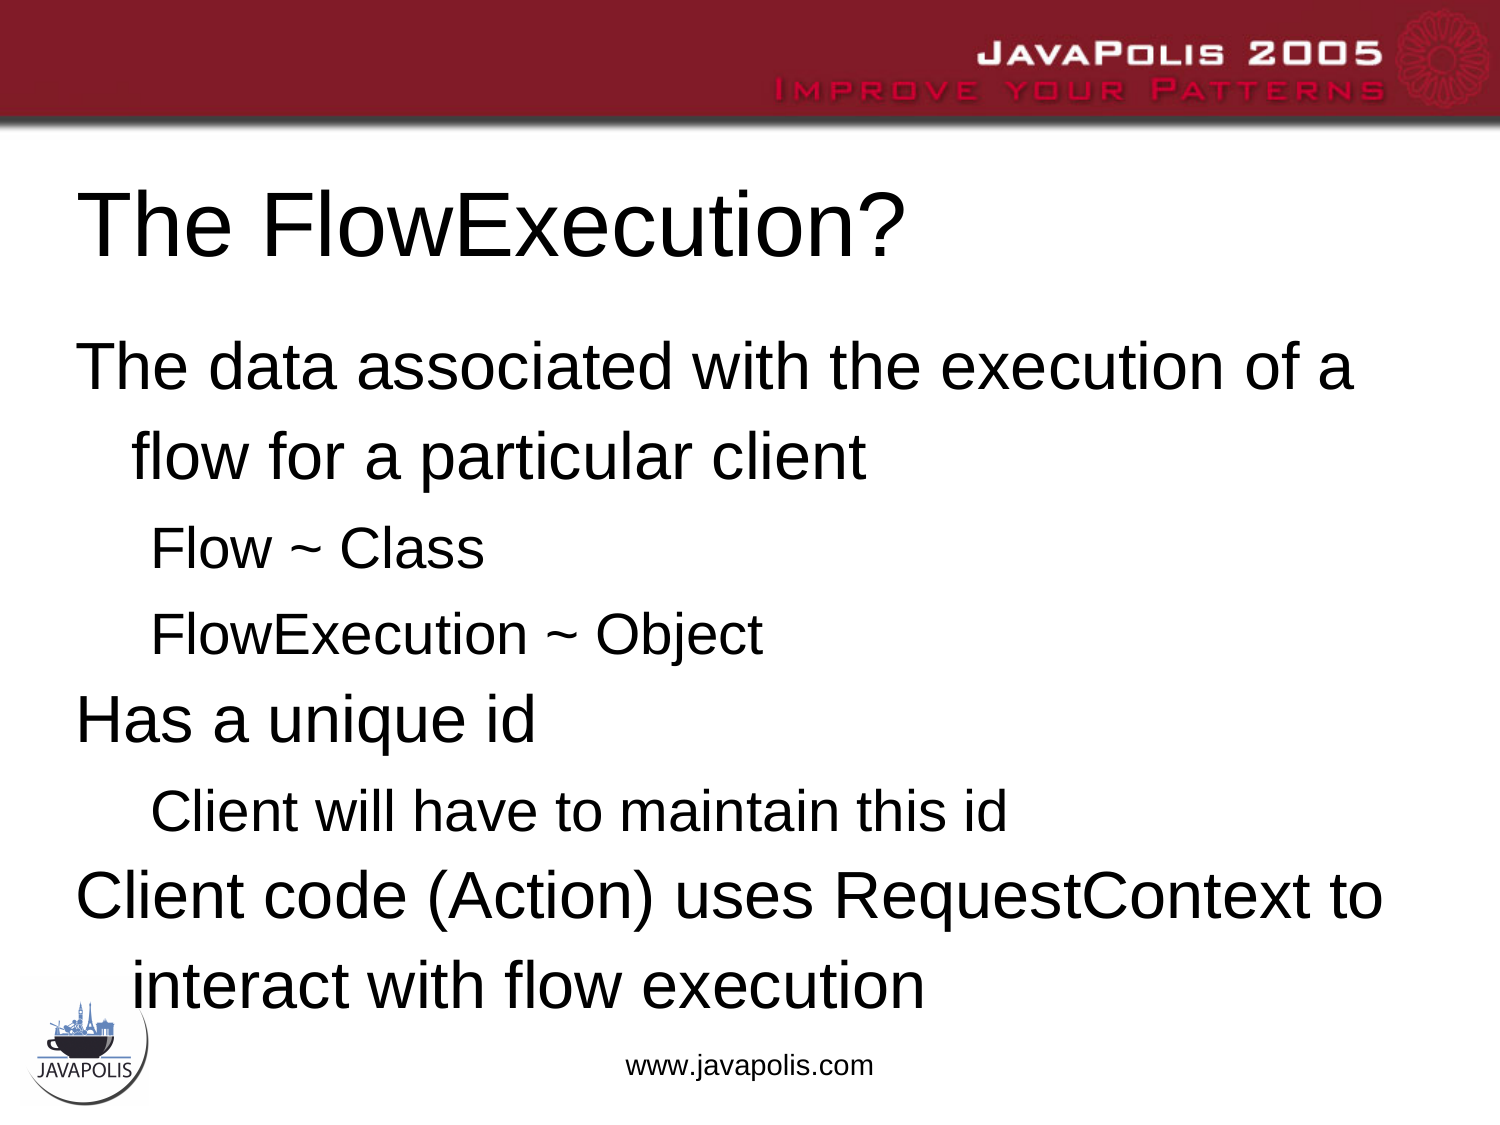

# The FlowExecution?
The data associated with the execution of a flow for a particular client
Flow ~ Class
FlowExecution ~ Object
Has a unique id
Client will have to maintain this id
Client code (Action) uses RequestContext to interact with flow execution